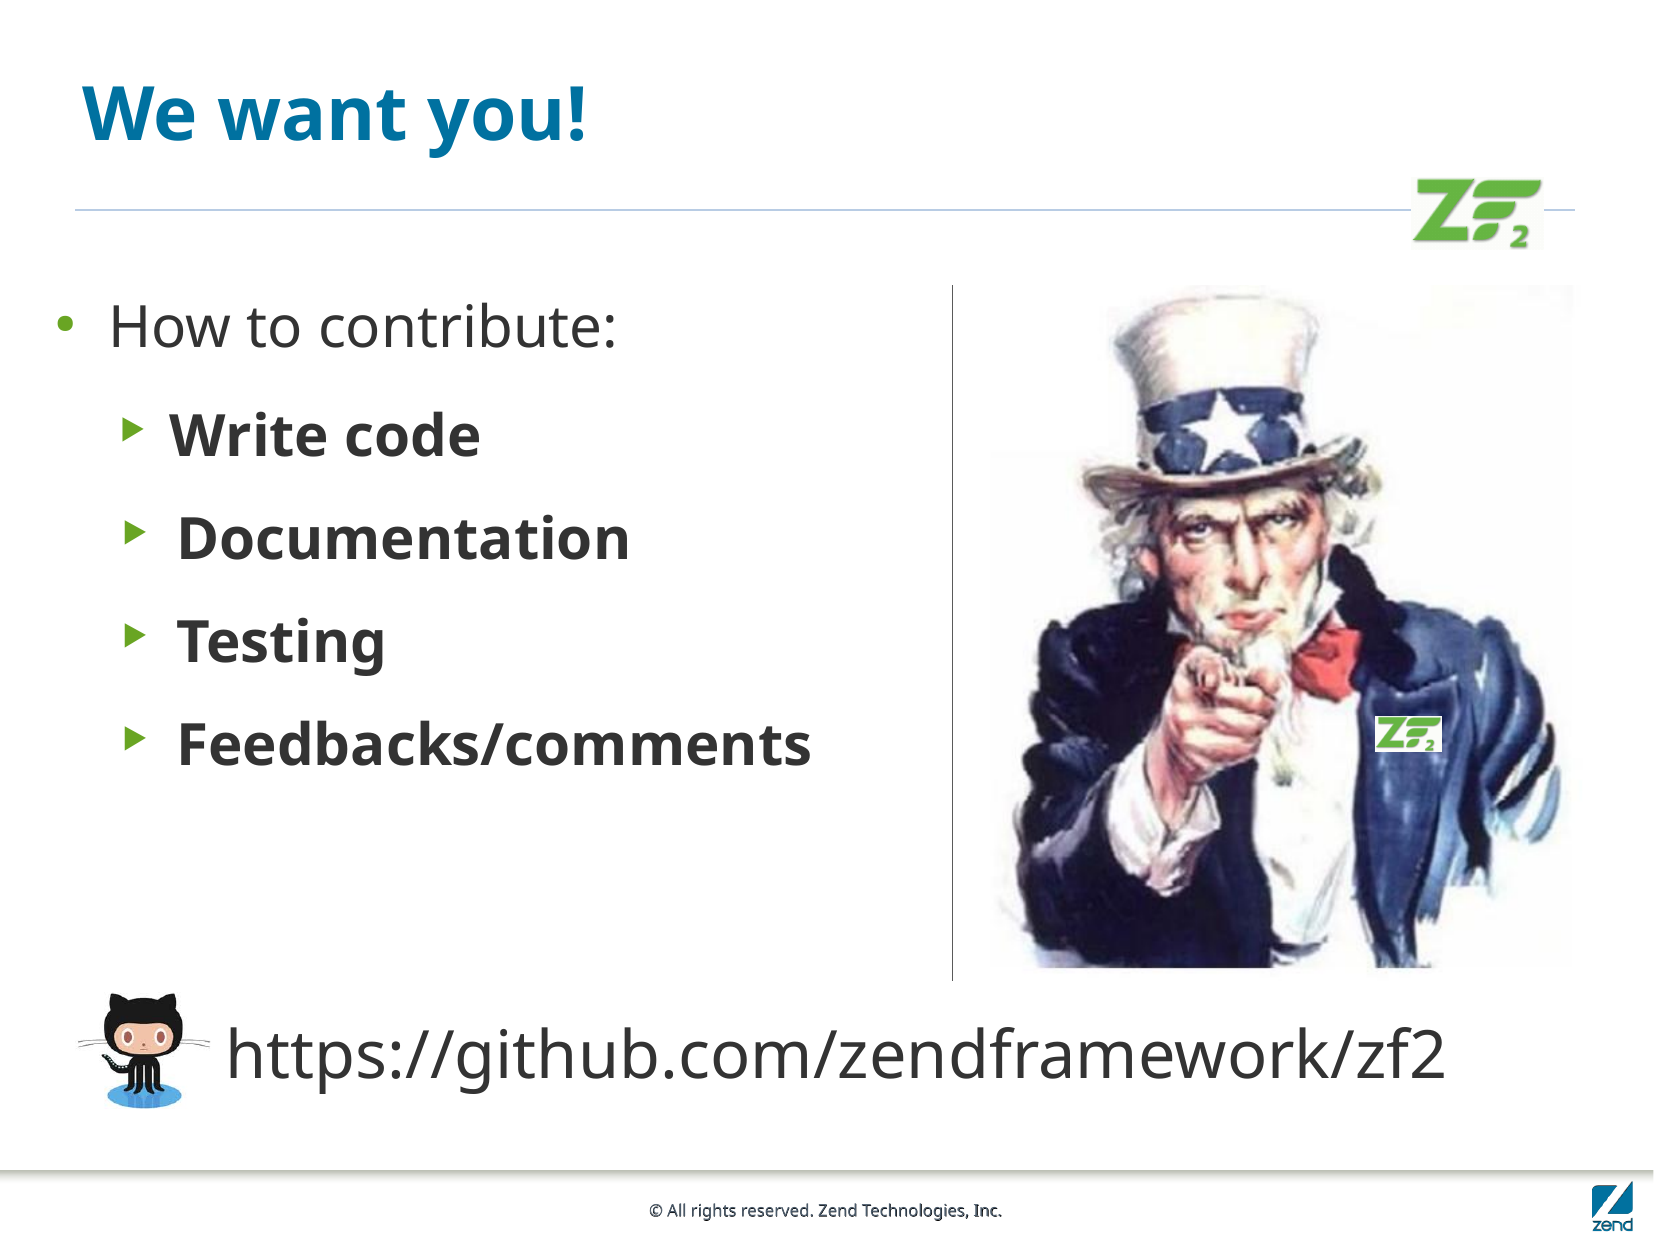

# We want you!
How to contribute:
 Write code
Documentation
Testing
Feedbacks/comments
https://github.com/zendframework/zf2